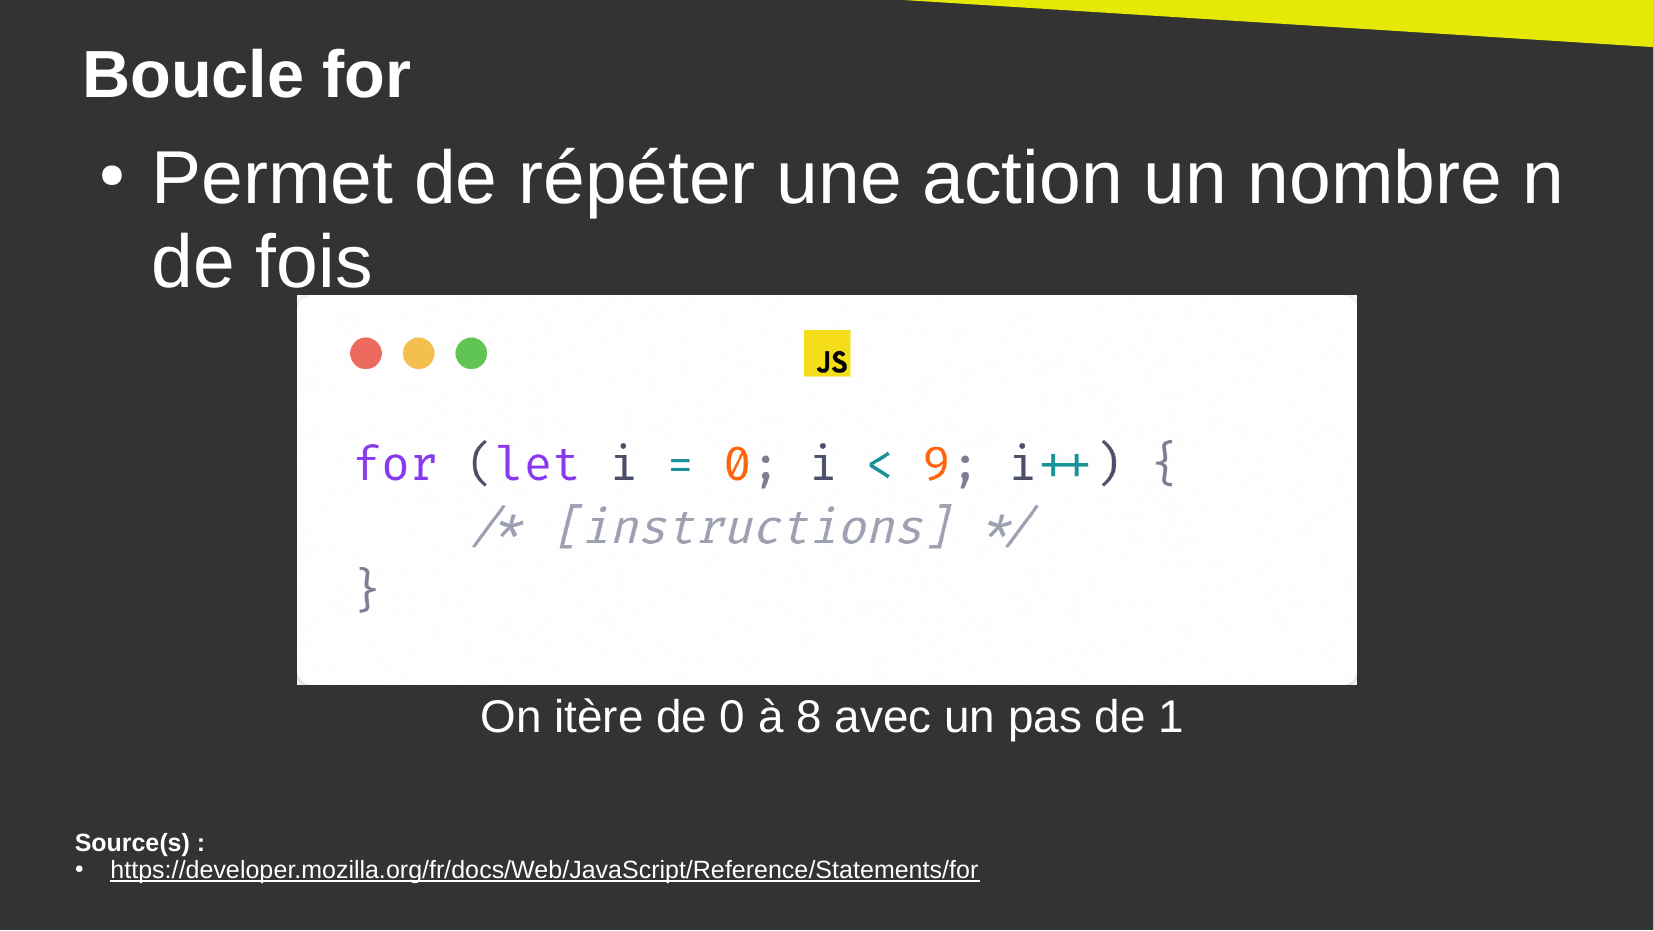

# Boucle for
Permet de répéter une action un nombre n de fois
On itère de 0 à 8 avec un pas de 1
Source(s) :
https://developer.mozilla.org/fr/docs/Web/JavaScript/Reference/Statements/for